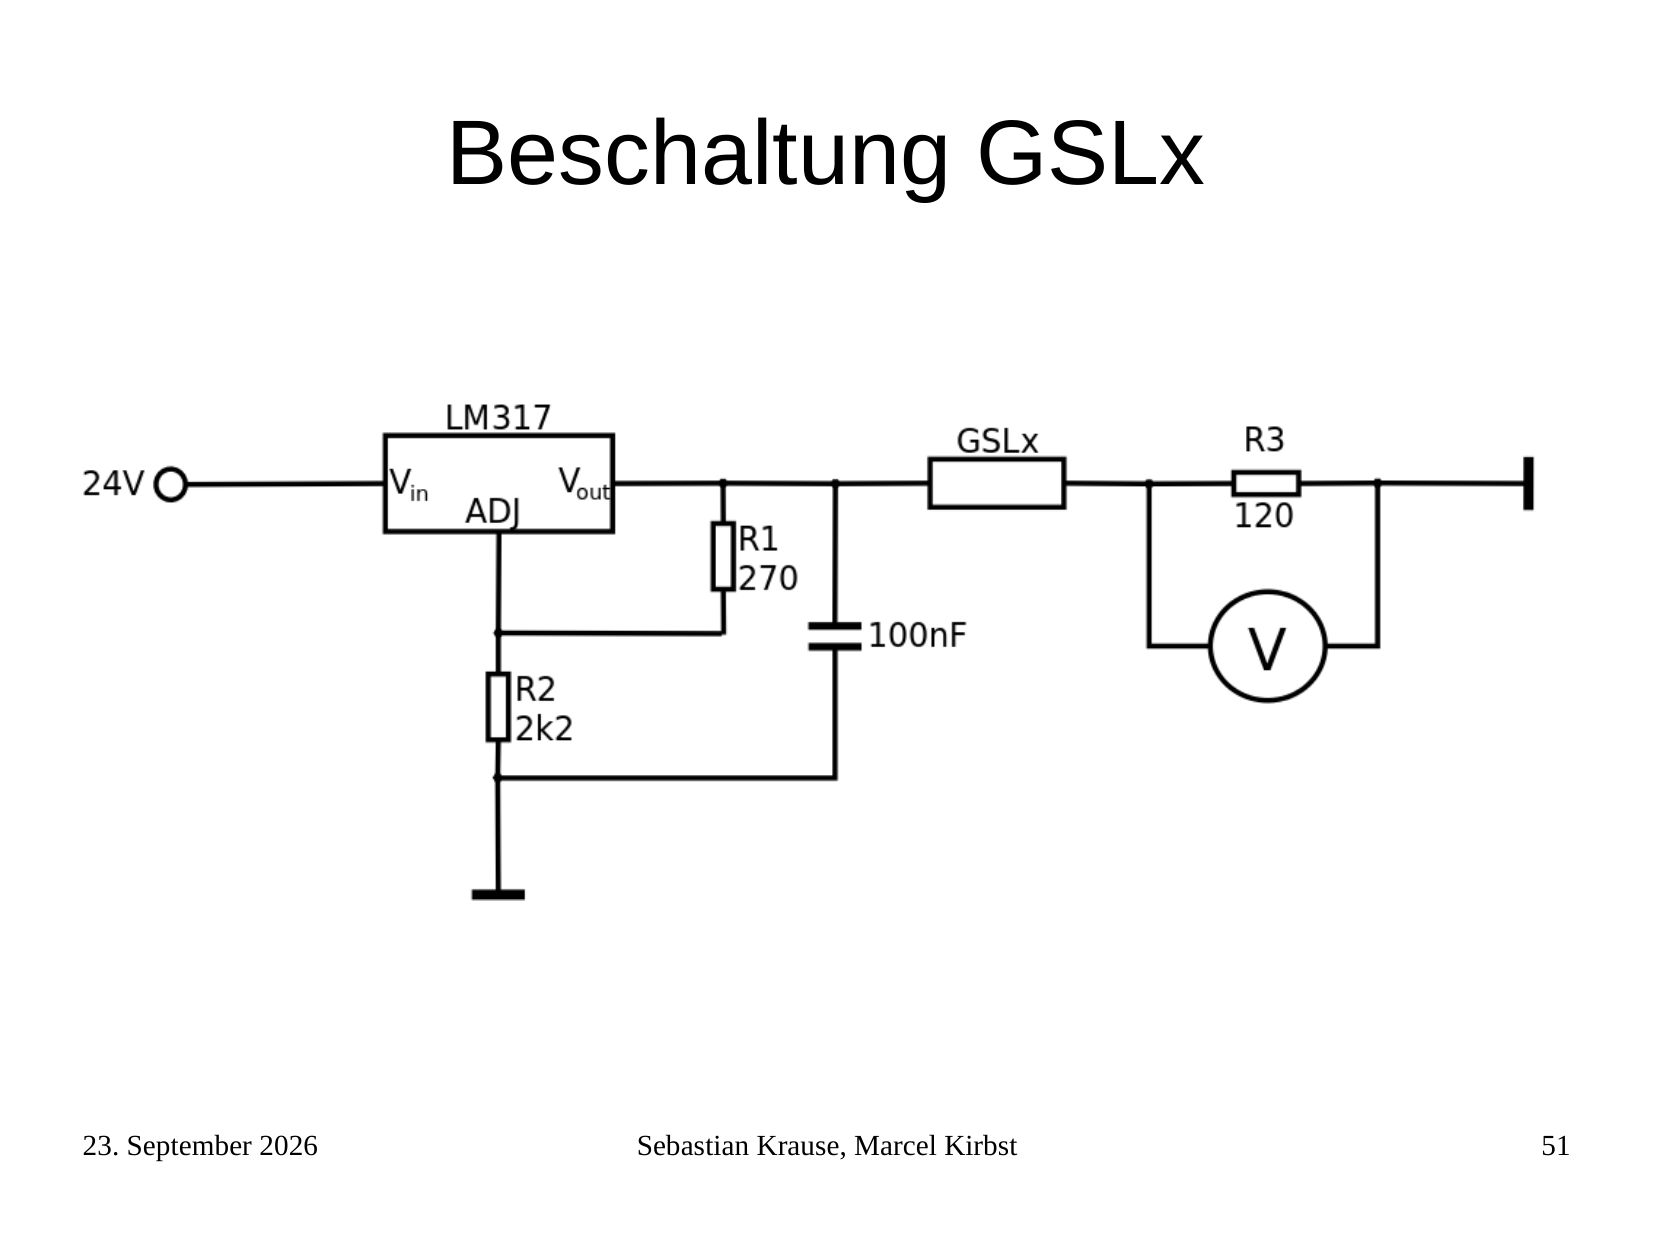

# Beschaltung GSLx
Sebastian Krause, Marcel Kirbst
51